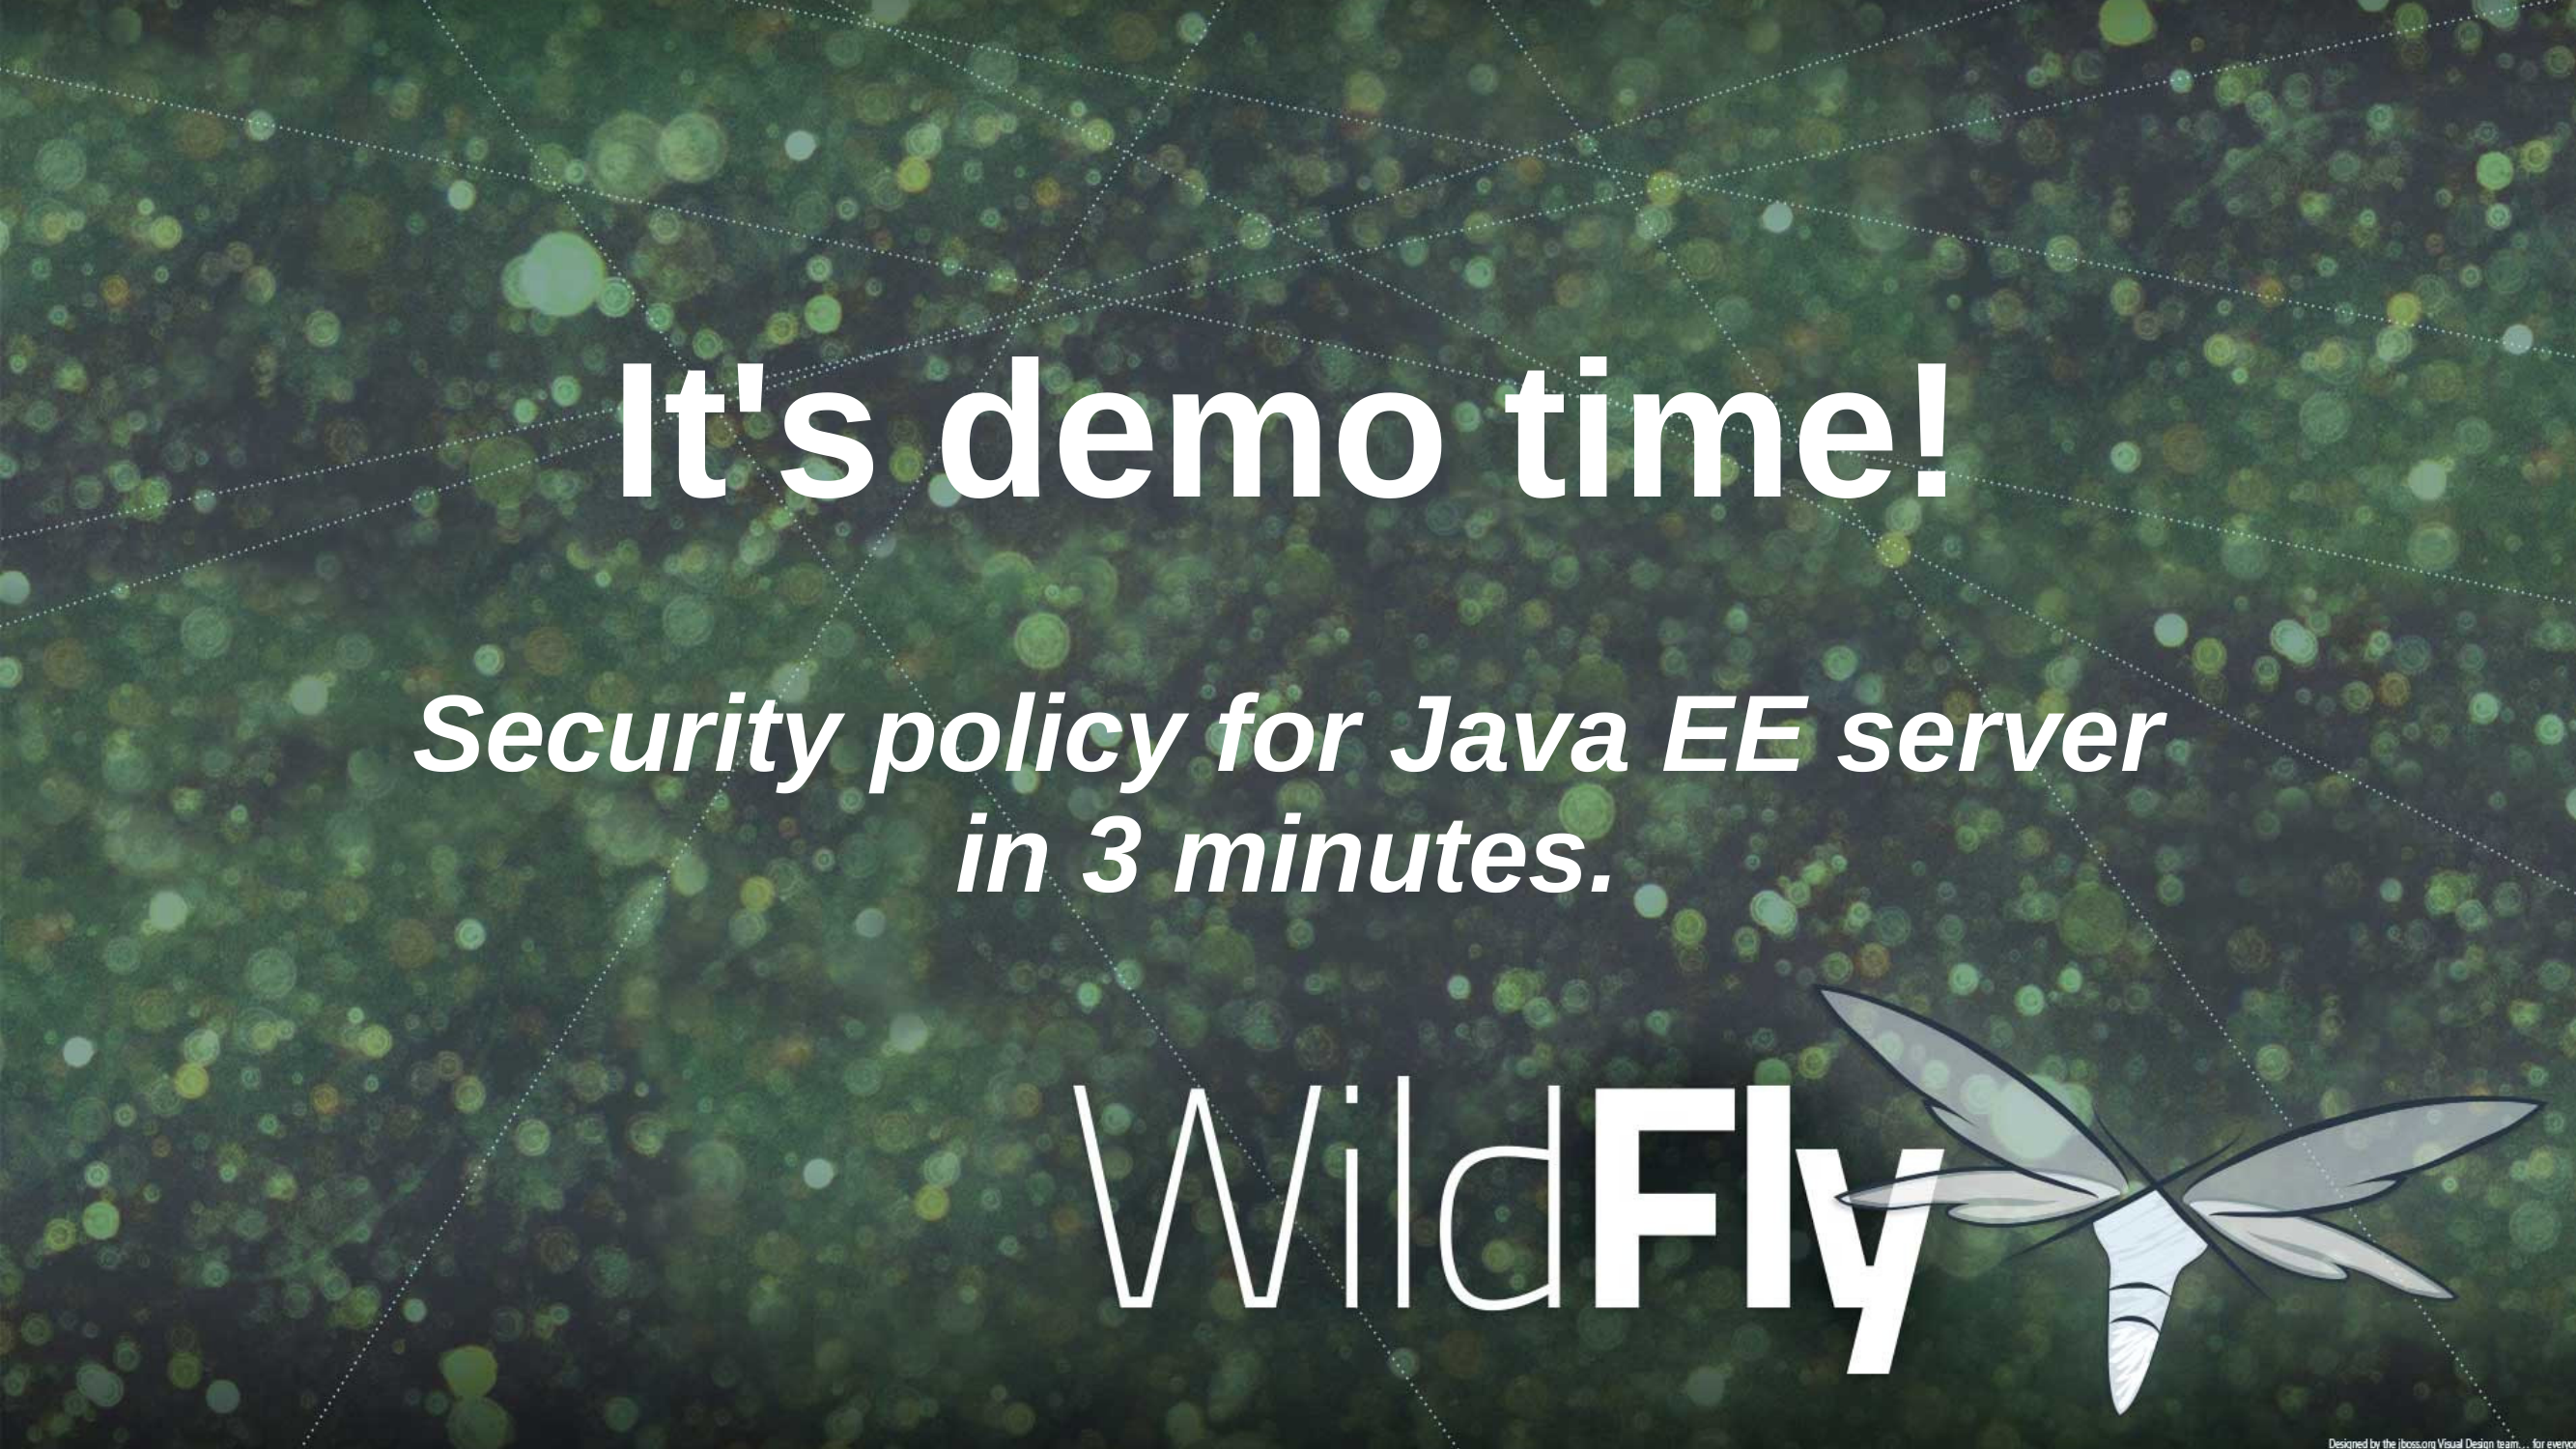

# It's demo time!
Security policy for Java EE server
in 3 minutes.
33